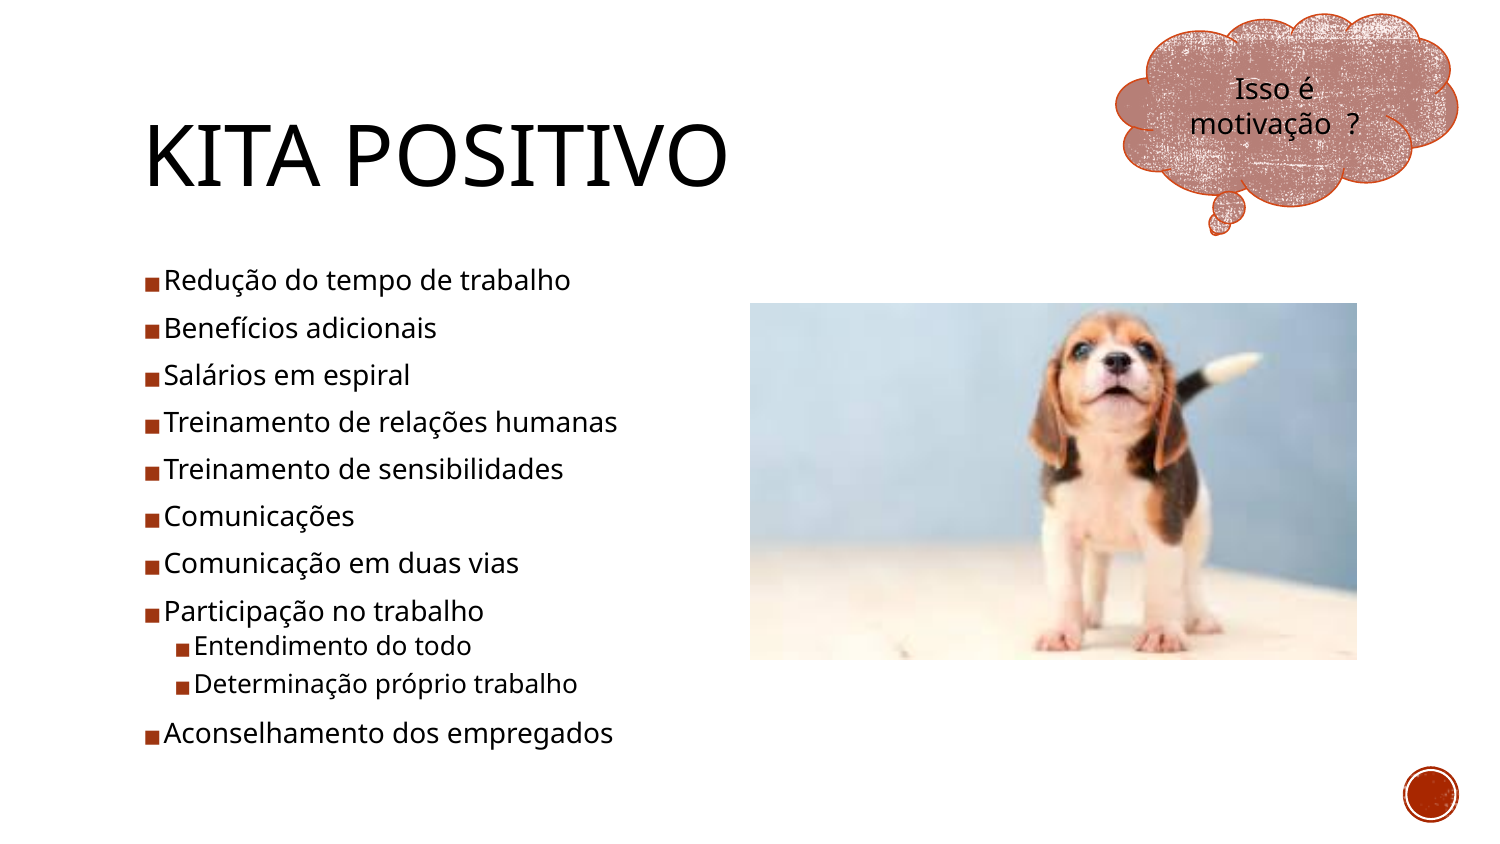

Isso é motivação ?
# KITA POSITIVO
Redução do tempo de trabalho
Benefícios adicionais
Salários em espiral
Treinamento de relações humanas
Treinamento de sensibilidades
Comunicações
Comunicação em duas vias
Participação no trabalho
Entendimento do todo
Determinação próprio trabalho
Aconselhamento dos empregados